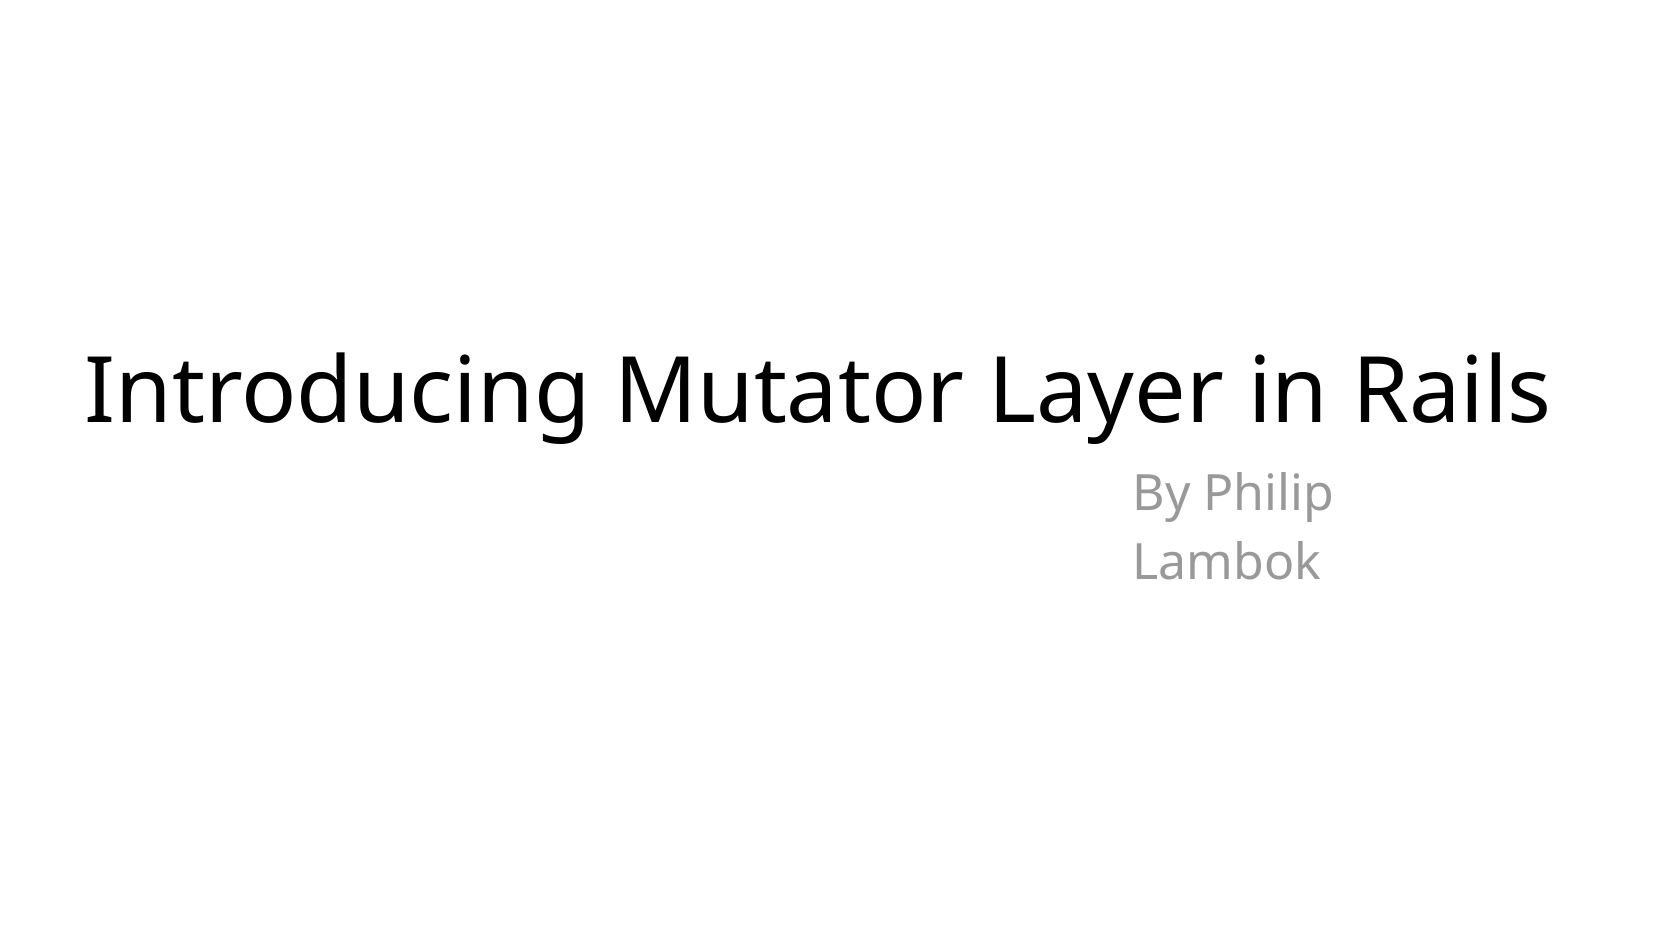

# Introducing Mutator Layer in Rails
By Philip Lambok